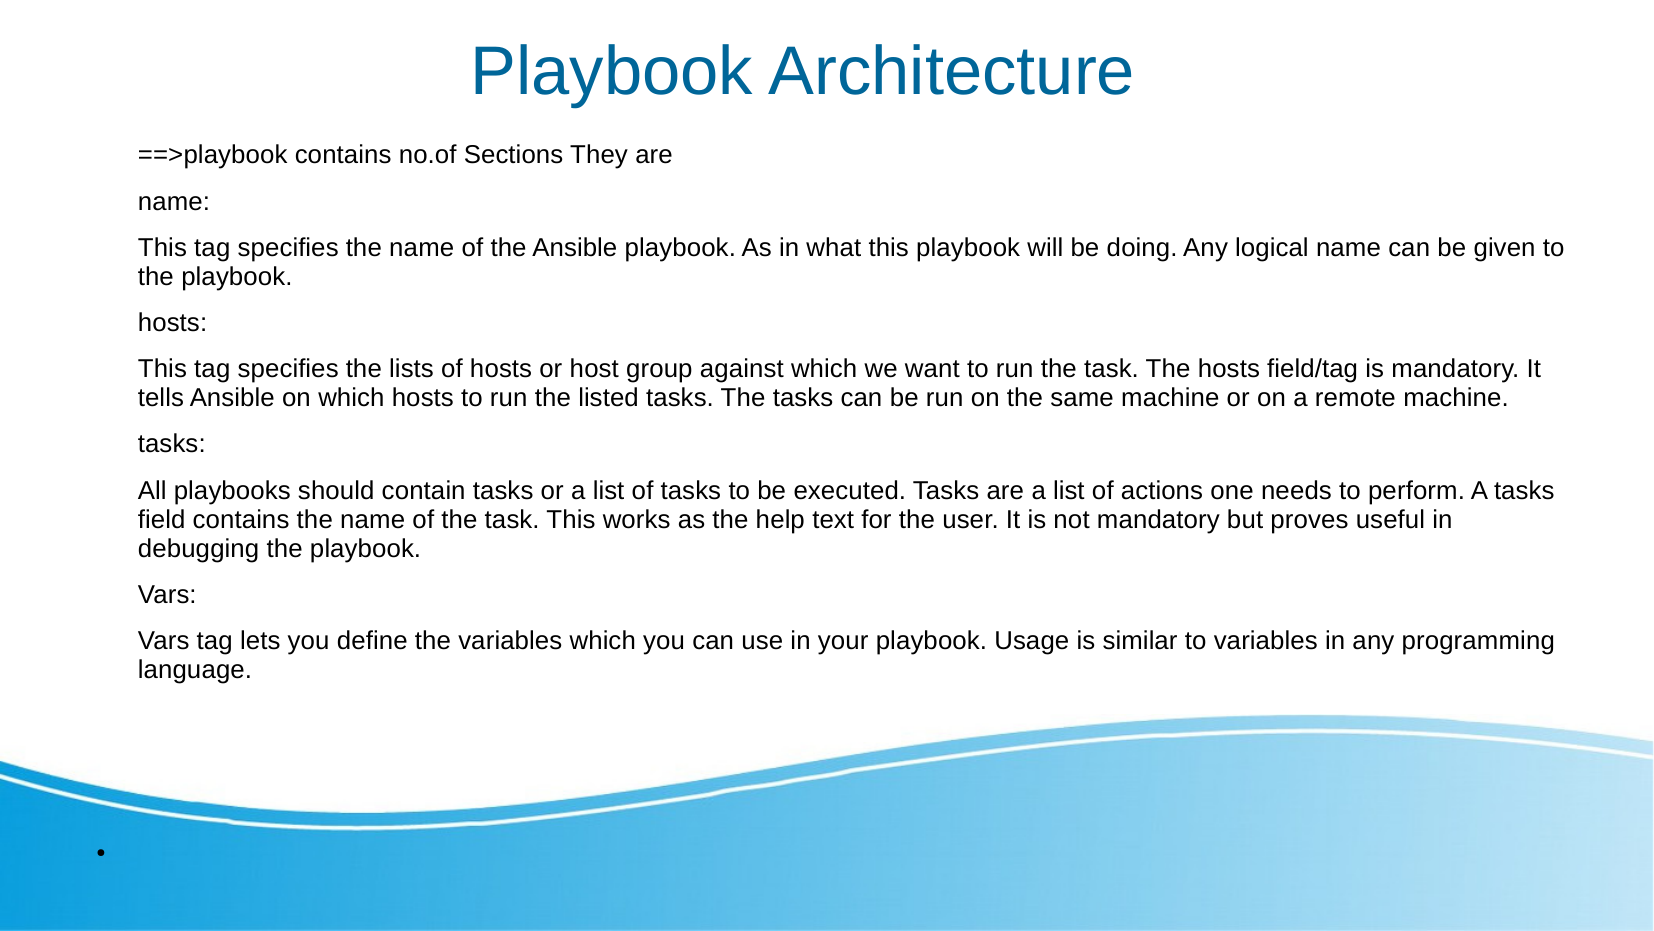

# Playbook Architecture
==>playbook contains no.of Sections They are
name:
This tag specifies the name of the Ansible playbook. As in what this playbook will be doing. Any logical name can be given to the playbook.
hosts:
This tag specifies the lists of hosts or host group against which we want to run the task. The hosts field/tag is mandatory. It tells Ansible on which hosts to run the listed tasks. The tasks can be run on the same machine or on a remote machine.
tasks:
All playbooks should contain tasks or a list of tasks to be executed. Tasks are a list of actions one needs to perform. A tasks field contains the name of the task. This works as the help text for the user. It is not mandatory but proves useful in debugging the playbook.
Vars:
Vars tag lets you define the variables which you can use in your playbook. Usage is similar to variables in any programming language.